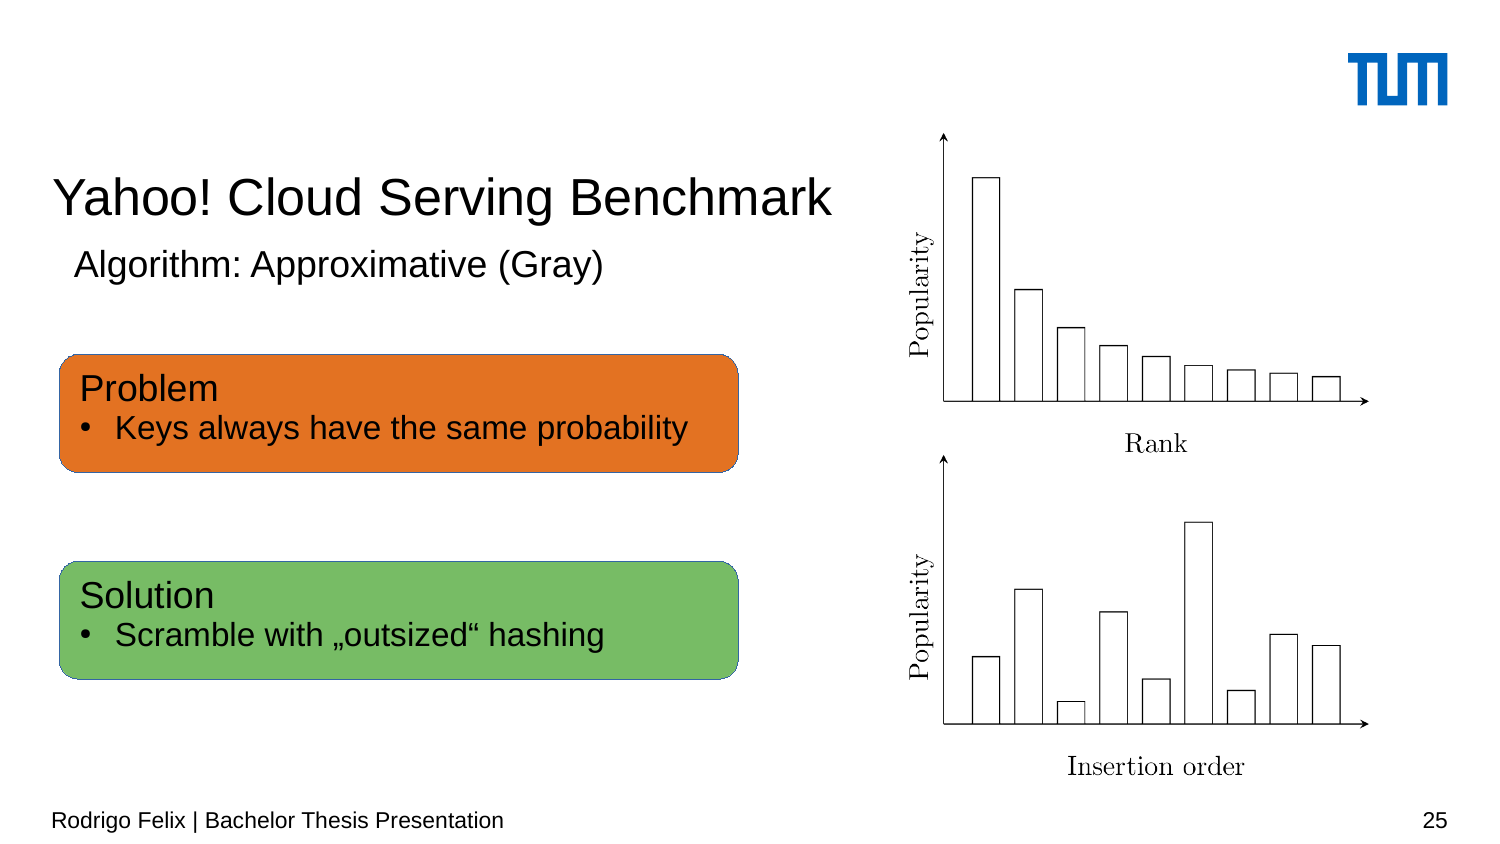

# Yahoo! Cloud Serving Benchmark
Algorithm: Approximative (Gray)
Problem
Keys always have the same probability
Solution
Scramble with „outsized“ hashing
Rodrigo Felix | Bachelor Thesis Presentation
25